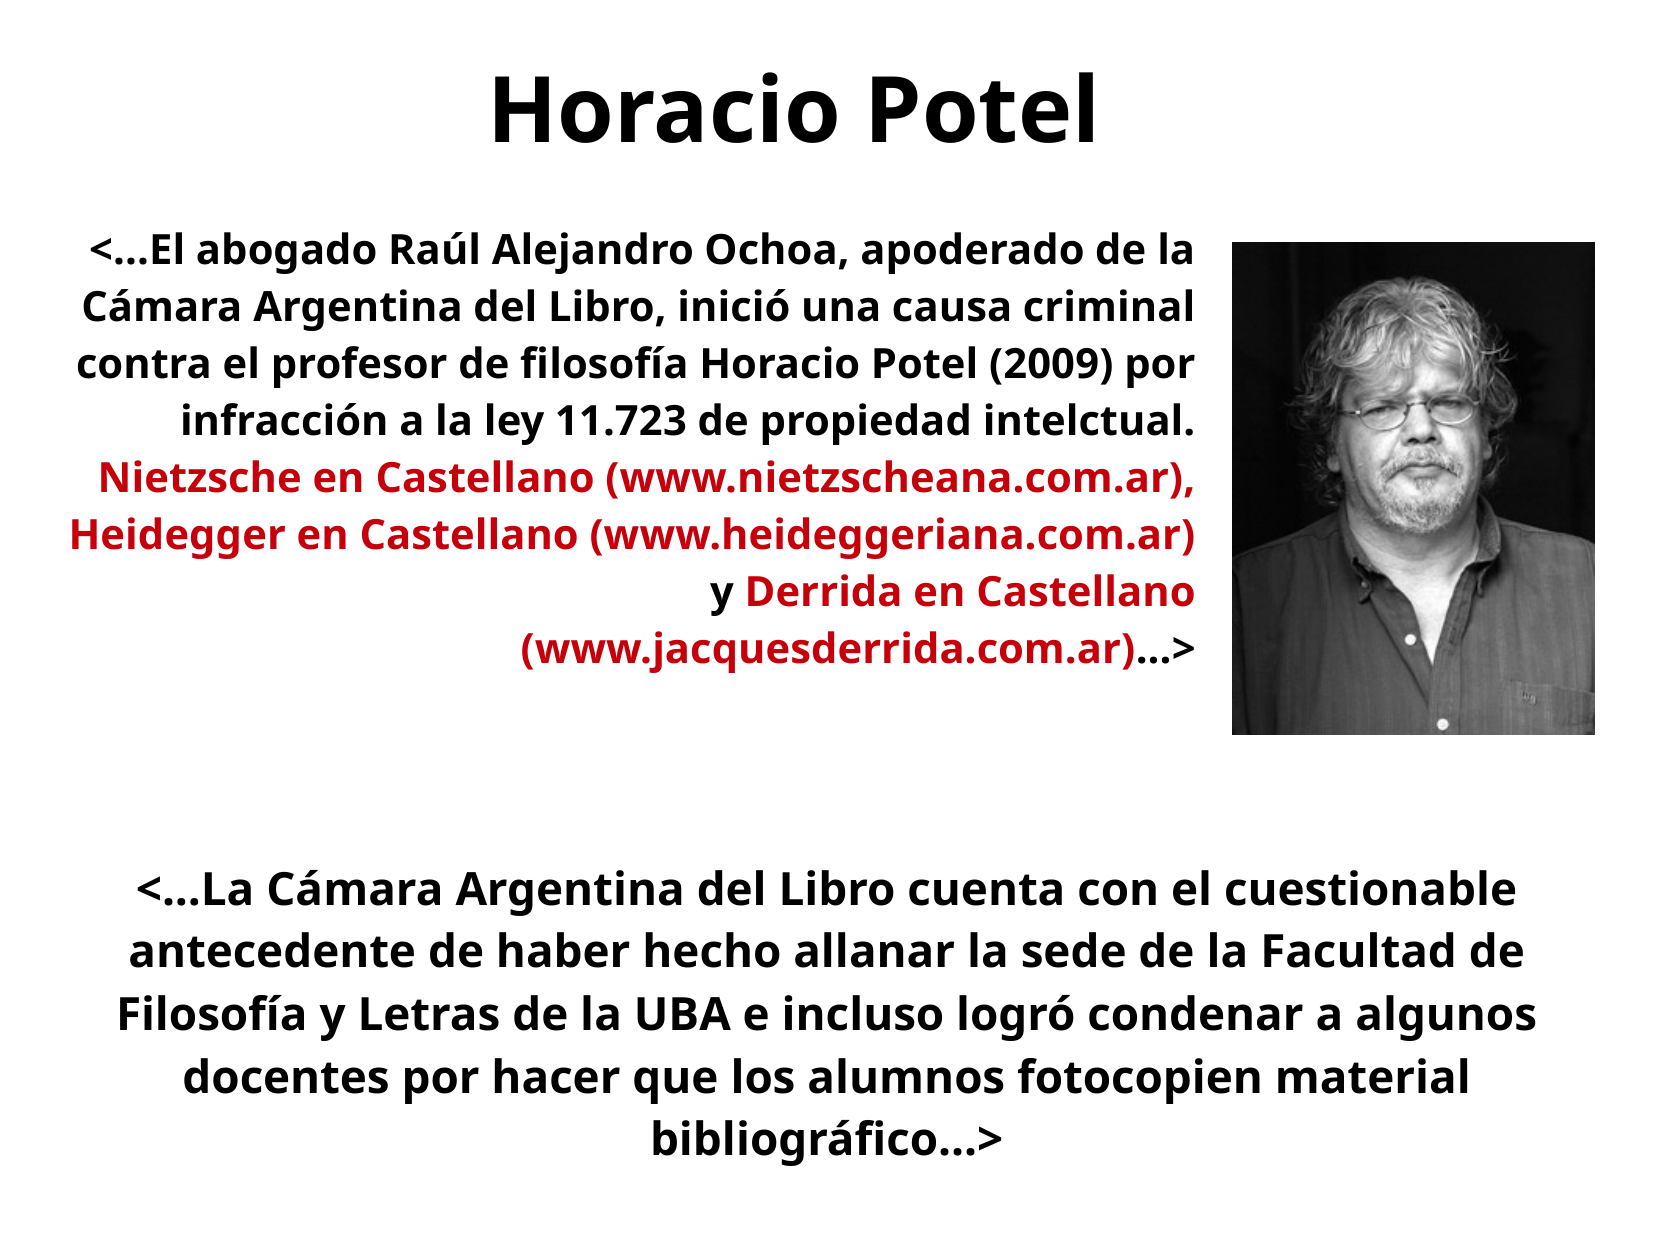

Horacio Potel
<...El abogado Raúl Alejandro Ochoa, apoderado de la Cámara Argentina del Libro, inició una causa criminal contra el profesor de filosofía Horacio Potel (2009) por infracción a la ley 11.723 de propiedad intelctual. Nietzsche en Castellano (www.nietzscheana.com.ar), Heidegger en Castellano (www.heideggeriana.com.ar) y Derrida en Castellano (www.jacquesderrida.com.ar)...>
<...La Cámara Argentina del Libro cuenta con el cuestionable antecedente de haber hecho allanar la sede de la Facultad de Filosofía y Letras de la UBA e incluso logró condenar a algunos docentes por hacer que los alumnos fotocopien material bibliográfico...>